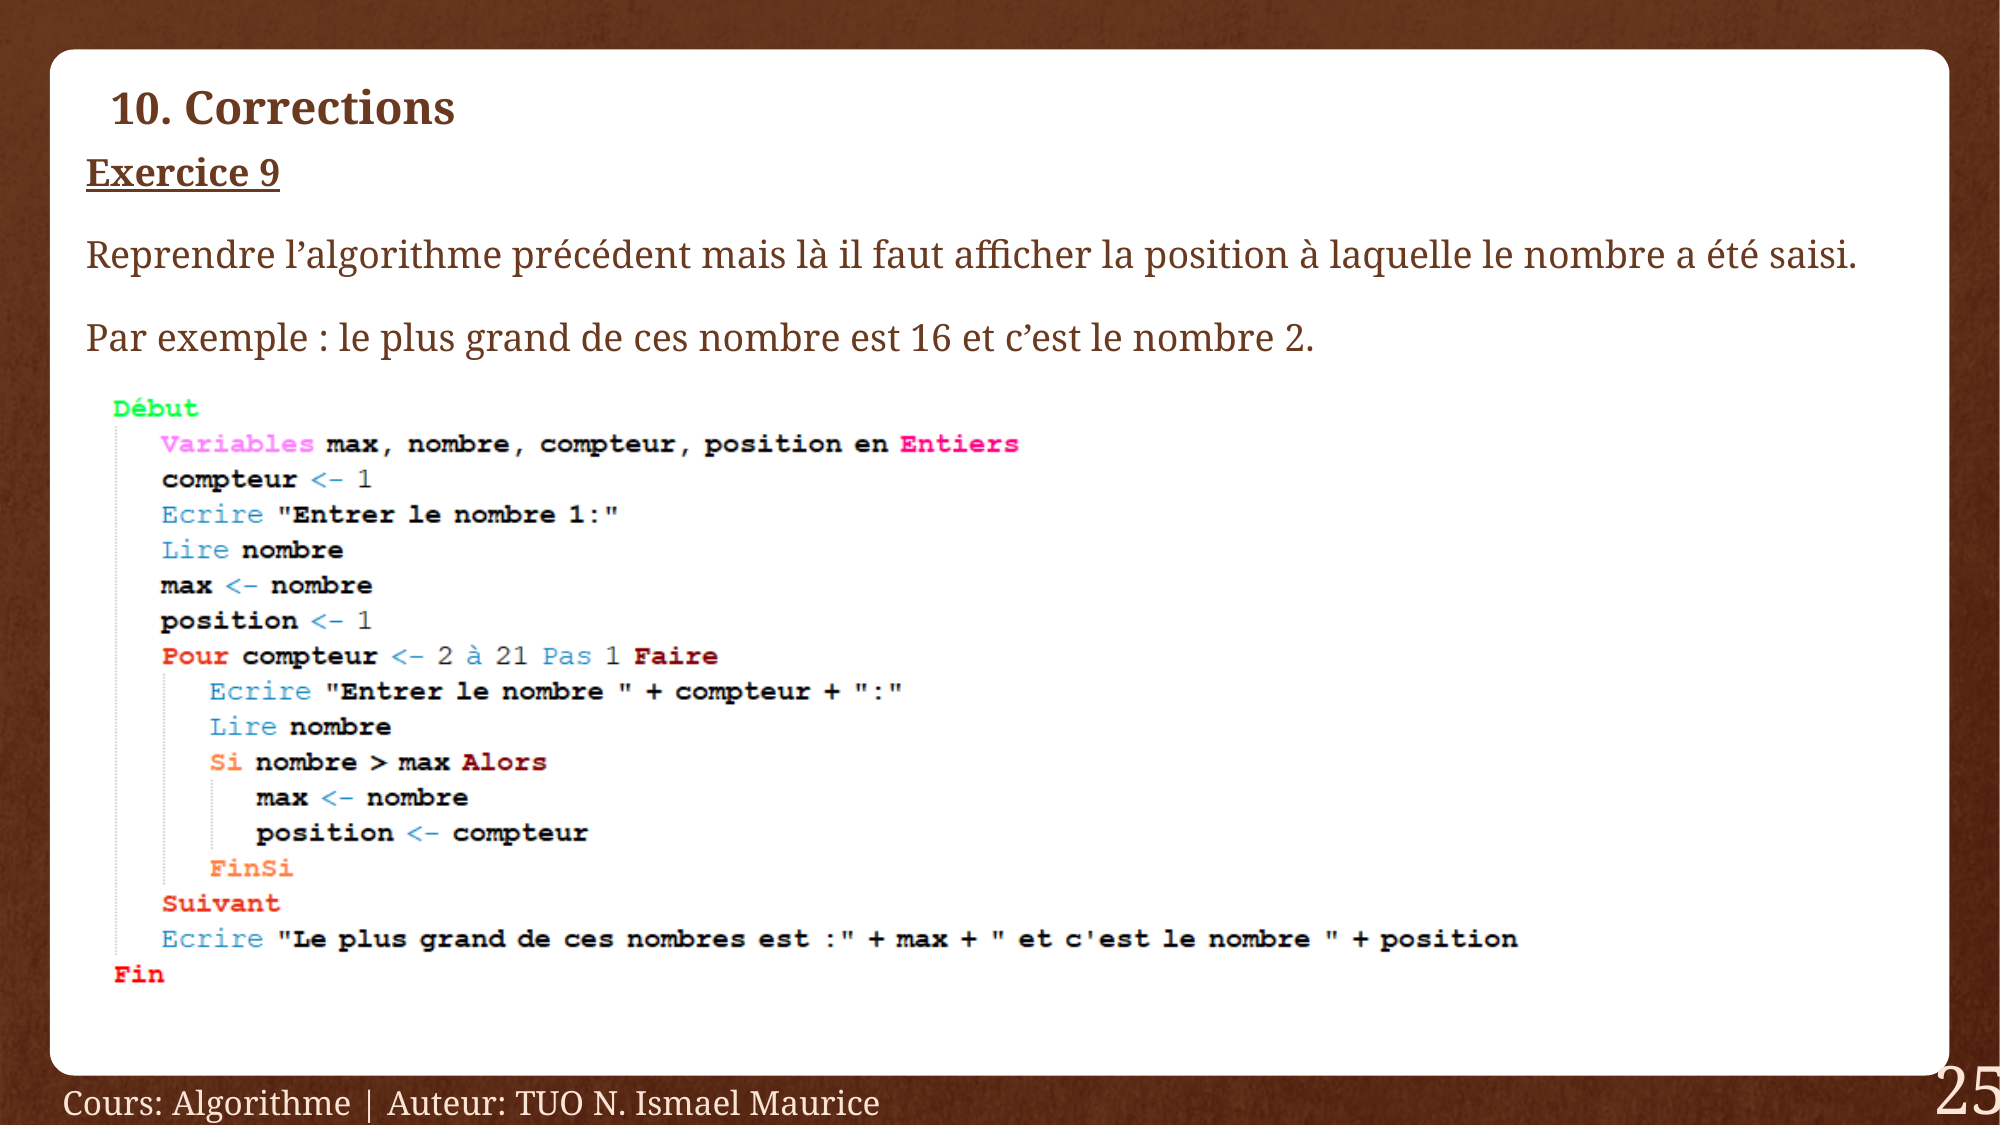

10. Corrections
# Exercice 9
Reprendre l’algorithme précédent mais là il faut afficher la position à laquelle le nombre a été saisi.
Par exemple : le plus grand de ces nombre est 16 et c’est le nombre 2.
Cours: Algorithme | Auteur: TUO N. Ismael Maurice